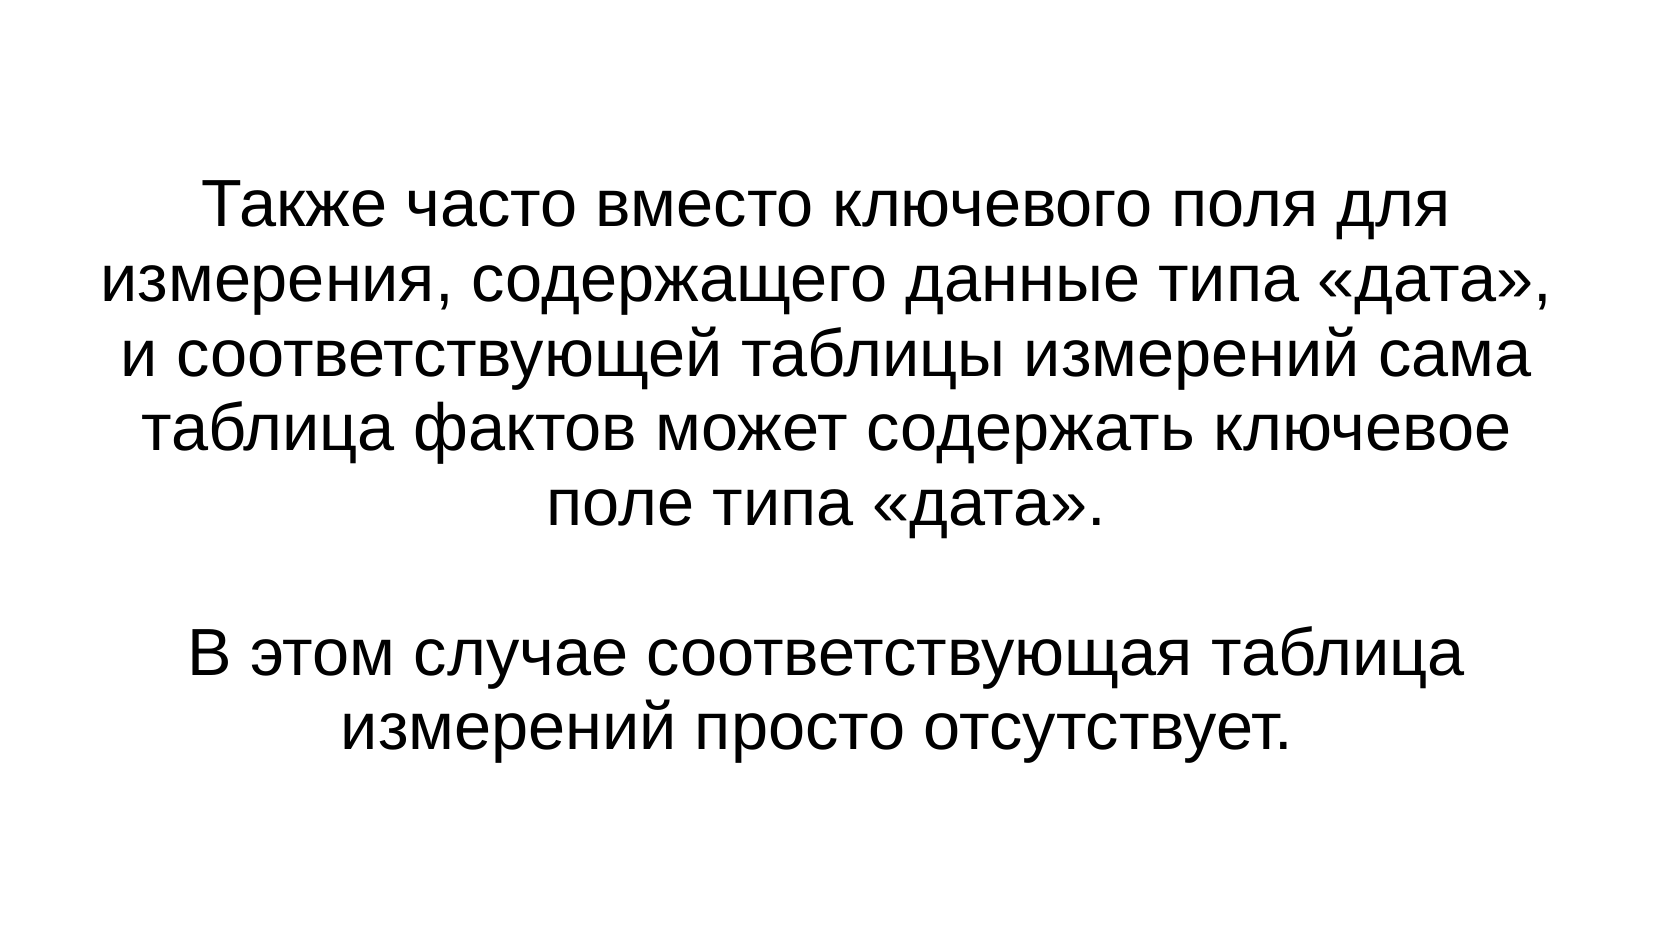

# Также часто вместо ключевого поля для измерения, содержащего данные типа «дата», и соответствующей таблицы измерений сама таблица фактов может содержать ключевое поле типа «дата».
В этом случае соответствующая таблица измерений просто отсутствует.